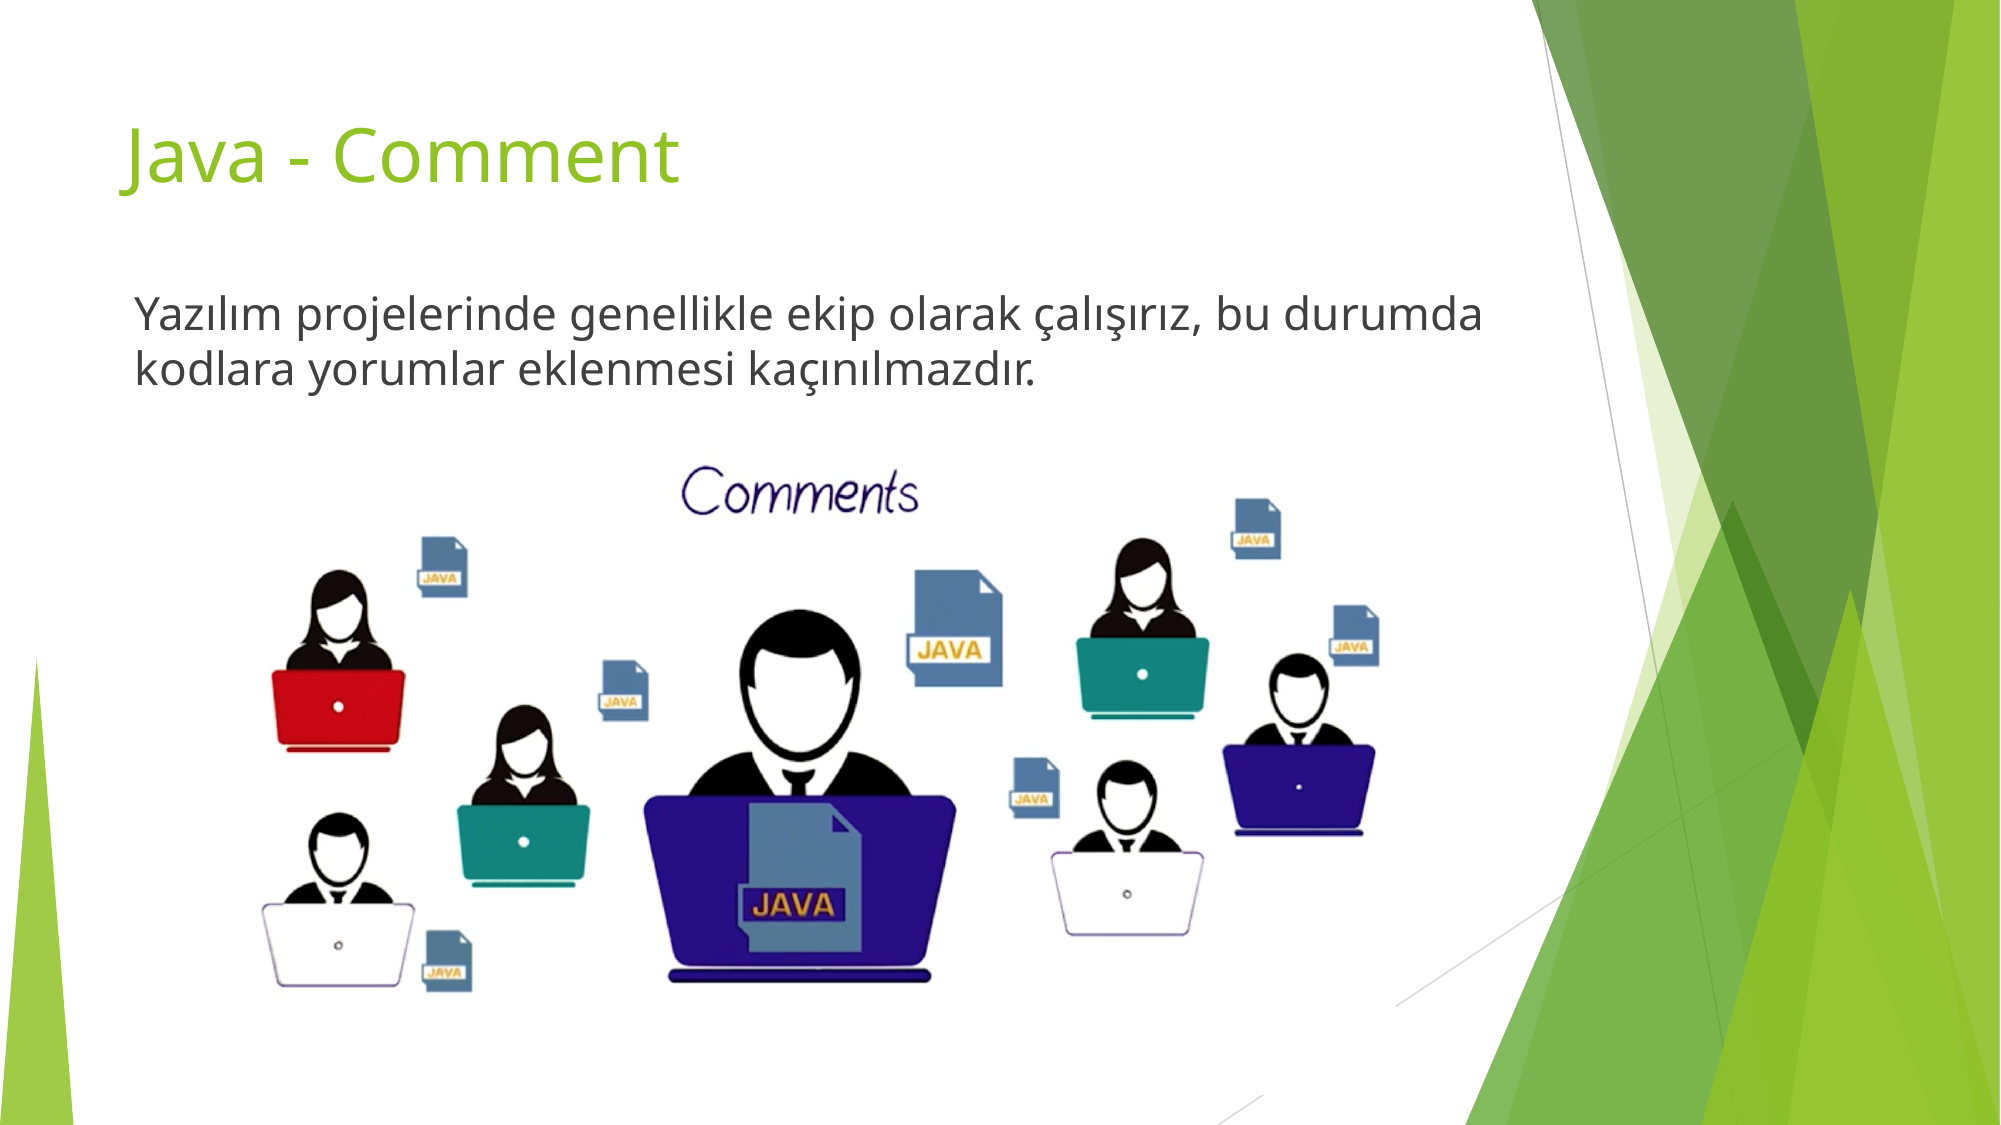

# Java - Comment
Yazılım projelerinde genellikle ekip olarak çalışırız, bu durumda kodlara yorumlar eklenmesi kaçınılmazdır.